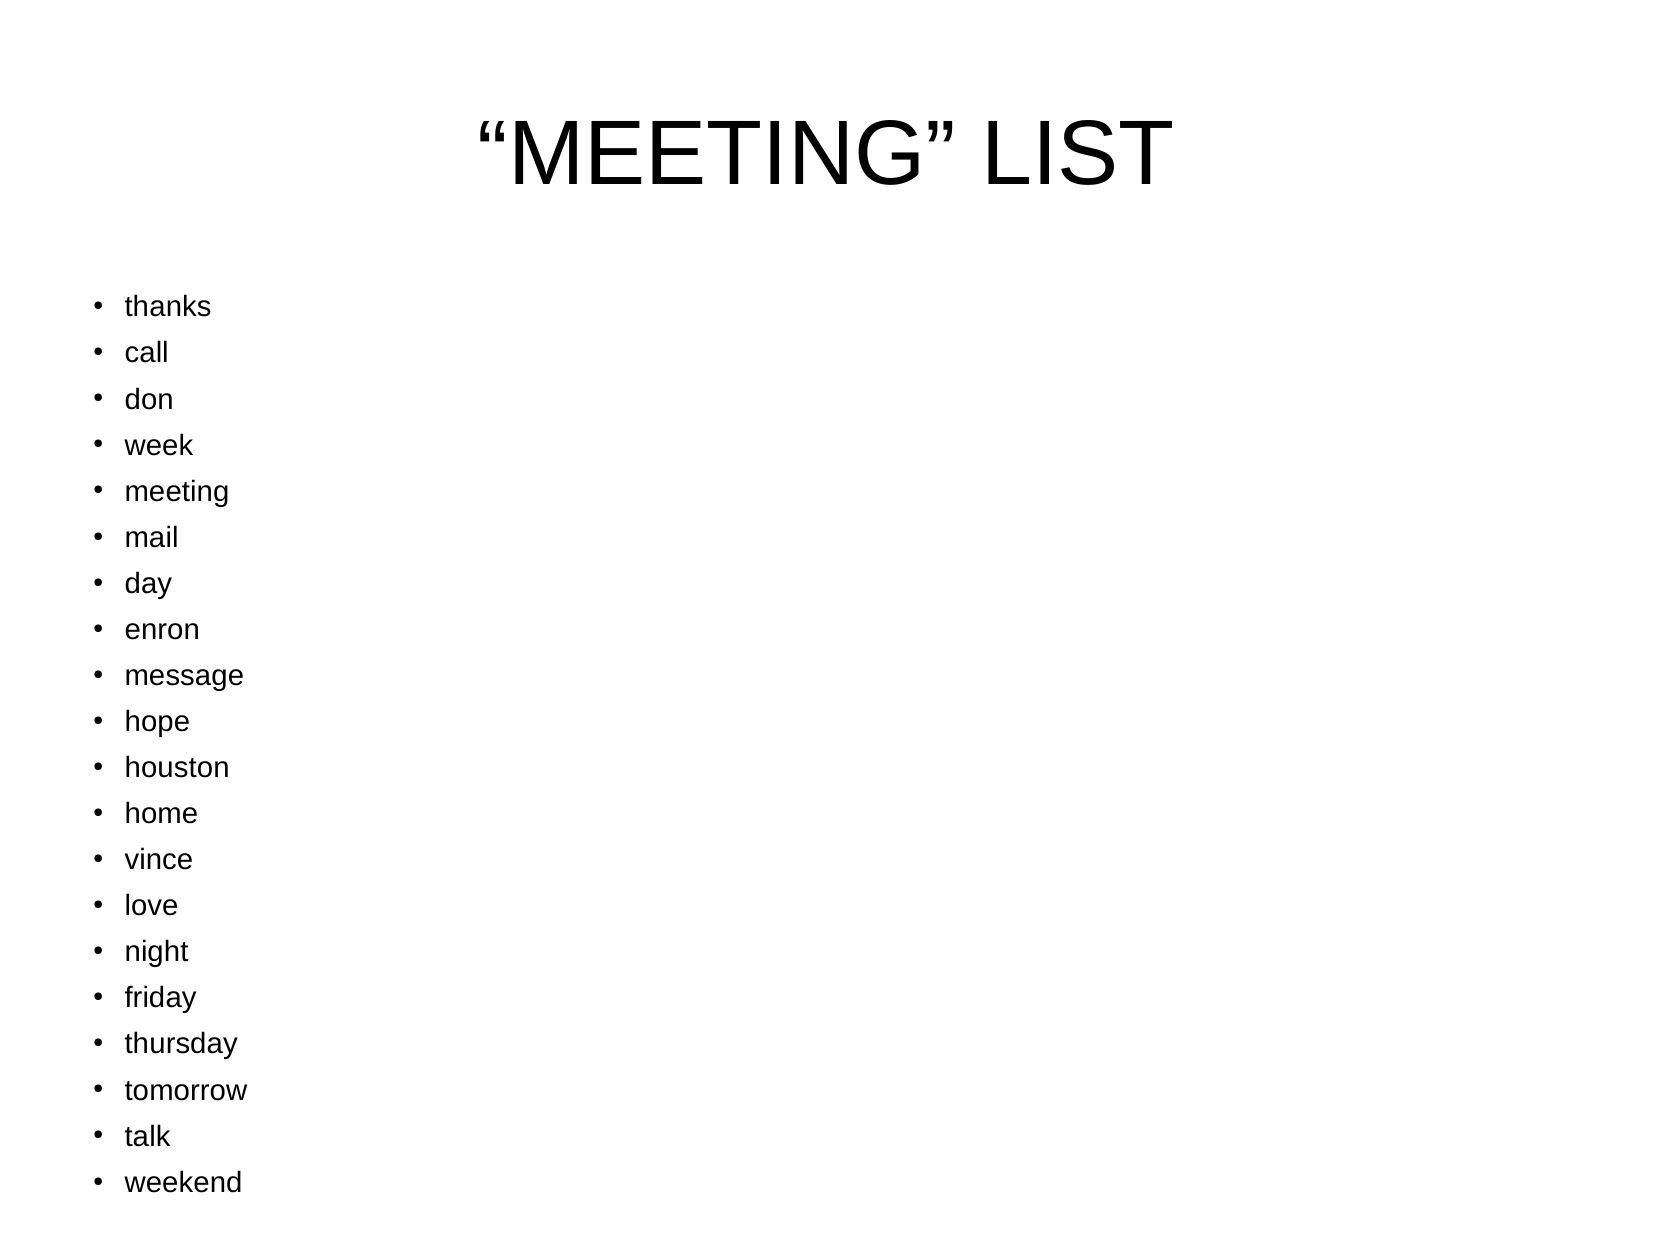

# “MEETING” LIST
thanks
call
don
week
meeting
mail
day
enron
message
hope
houston
home
vince
love
night
friday
thursday
tomorrow
talk
weekend